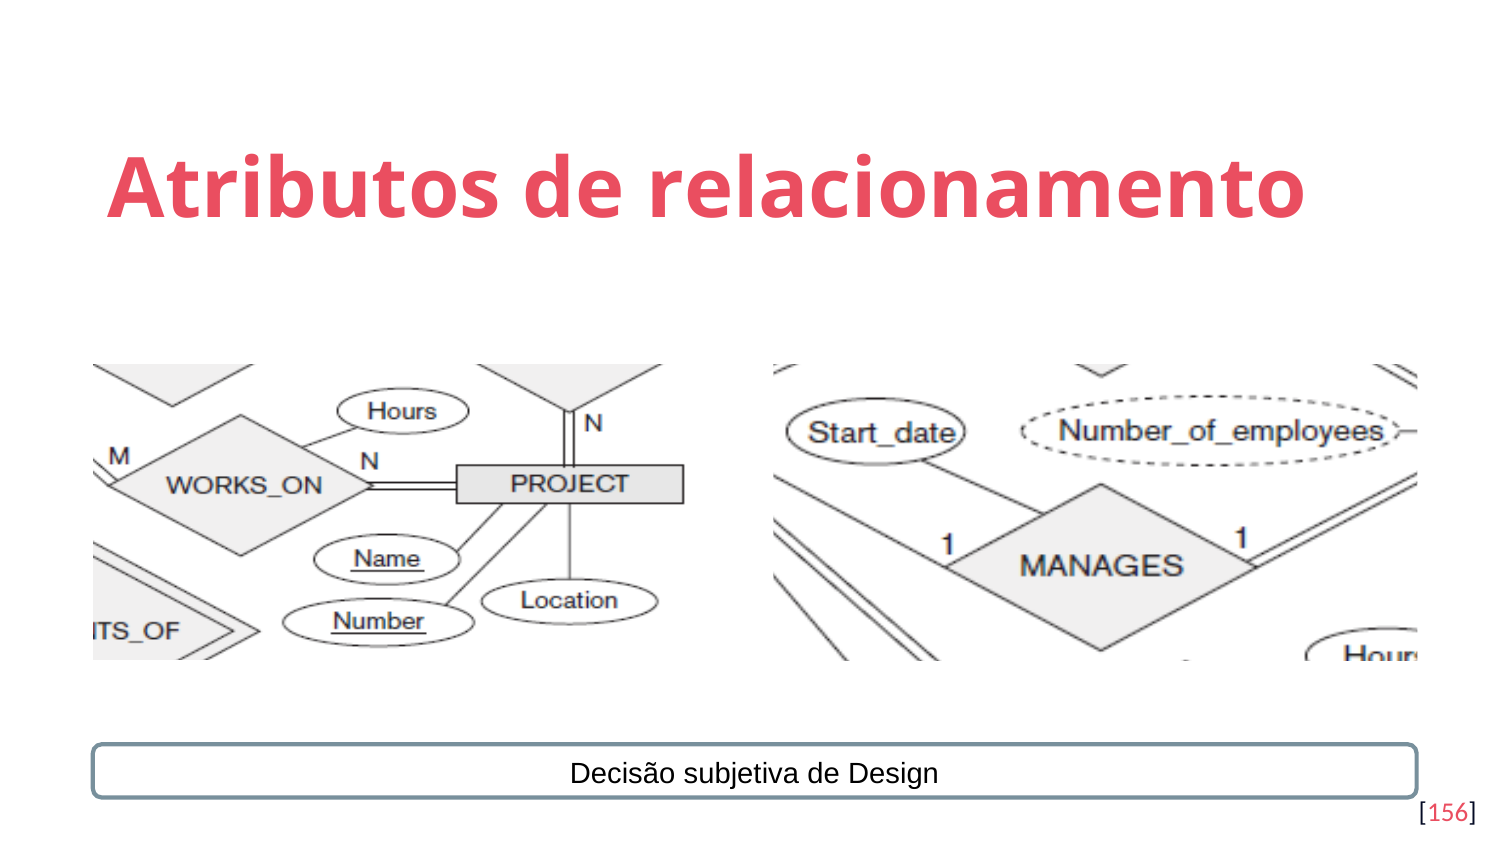

Atributos de relacionamento
Decisão subjetiva de Design